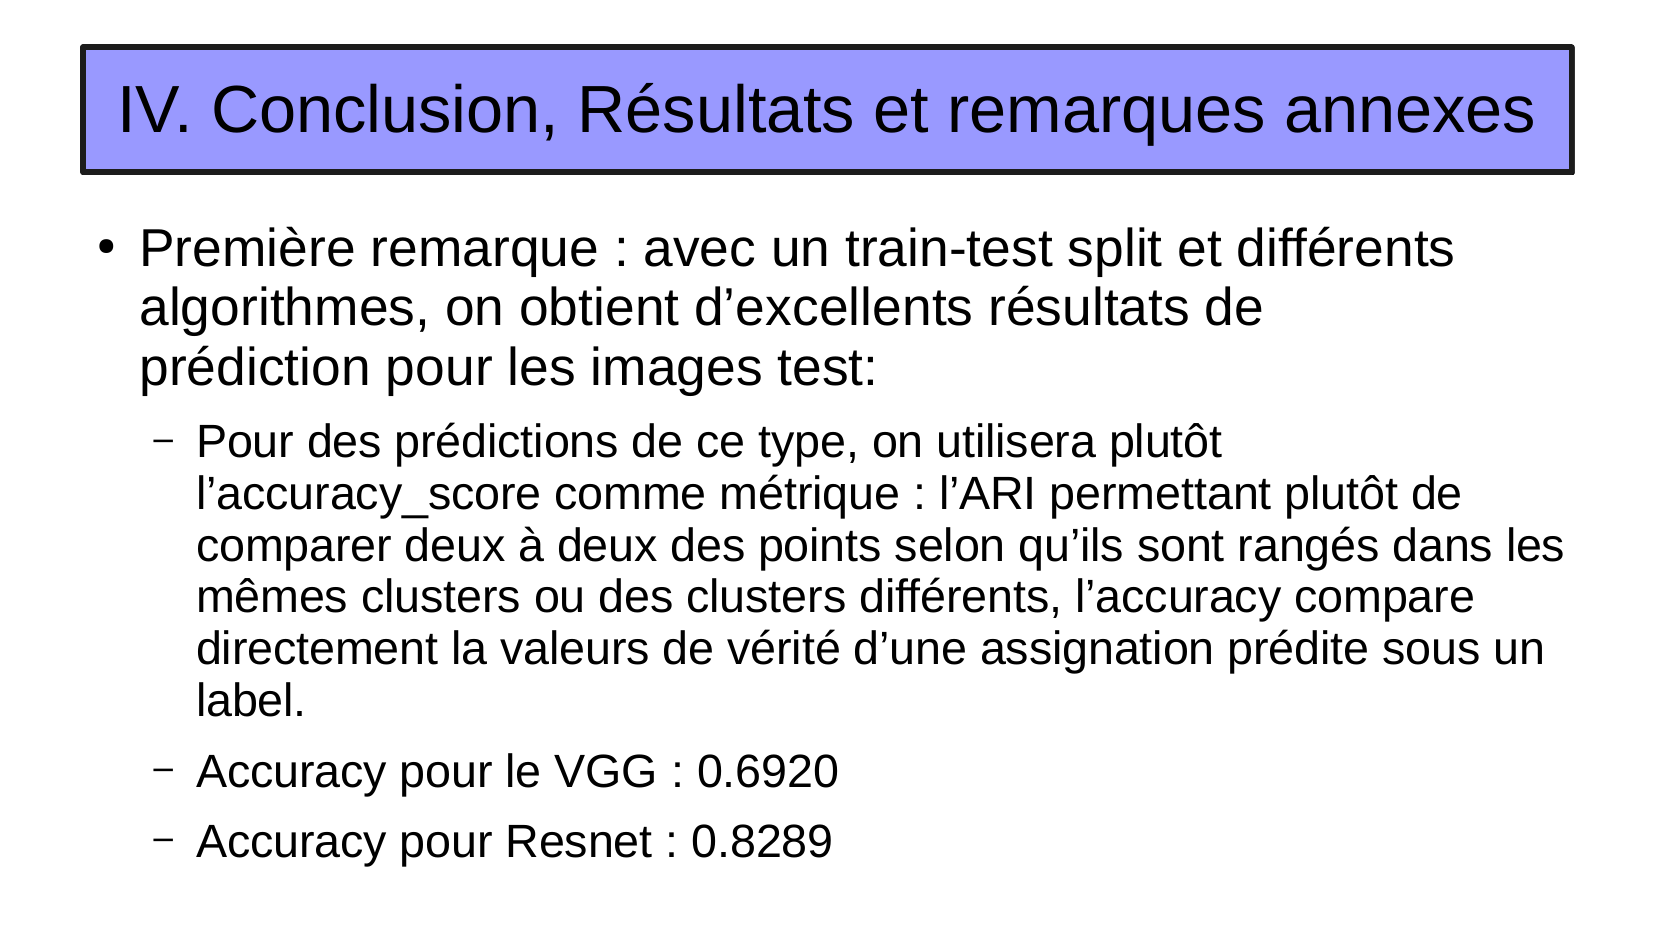

#
IV. Conclusion, Résultats et remarques annexes
Première remarque : avec un train-test split et différents algorithmes, on obtient d’excellents résultats de prédiction pour les images test:
Pour des prédictions de ce type, on utilisera plutôt l’accuracy_score comme métrique : l’ARI permettant plutôt de comparer deux à deux des points selon qu’ils sont rangés dans les mêmes clusters ou des clusters différents, l’accuracy compare directement la valeurs de vérité d’une assignation prédite sous un label.
Accuracy pour le VGG : 0.6920
Accuracy pour Resnet : 0.8289